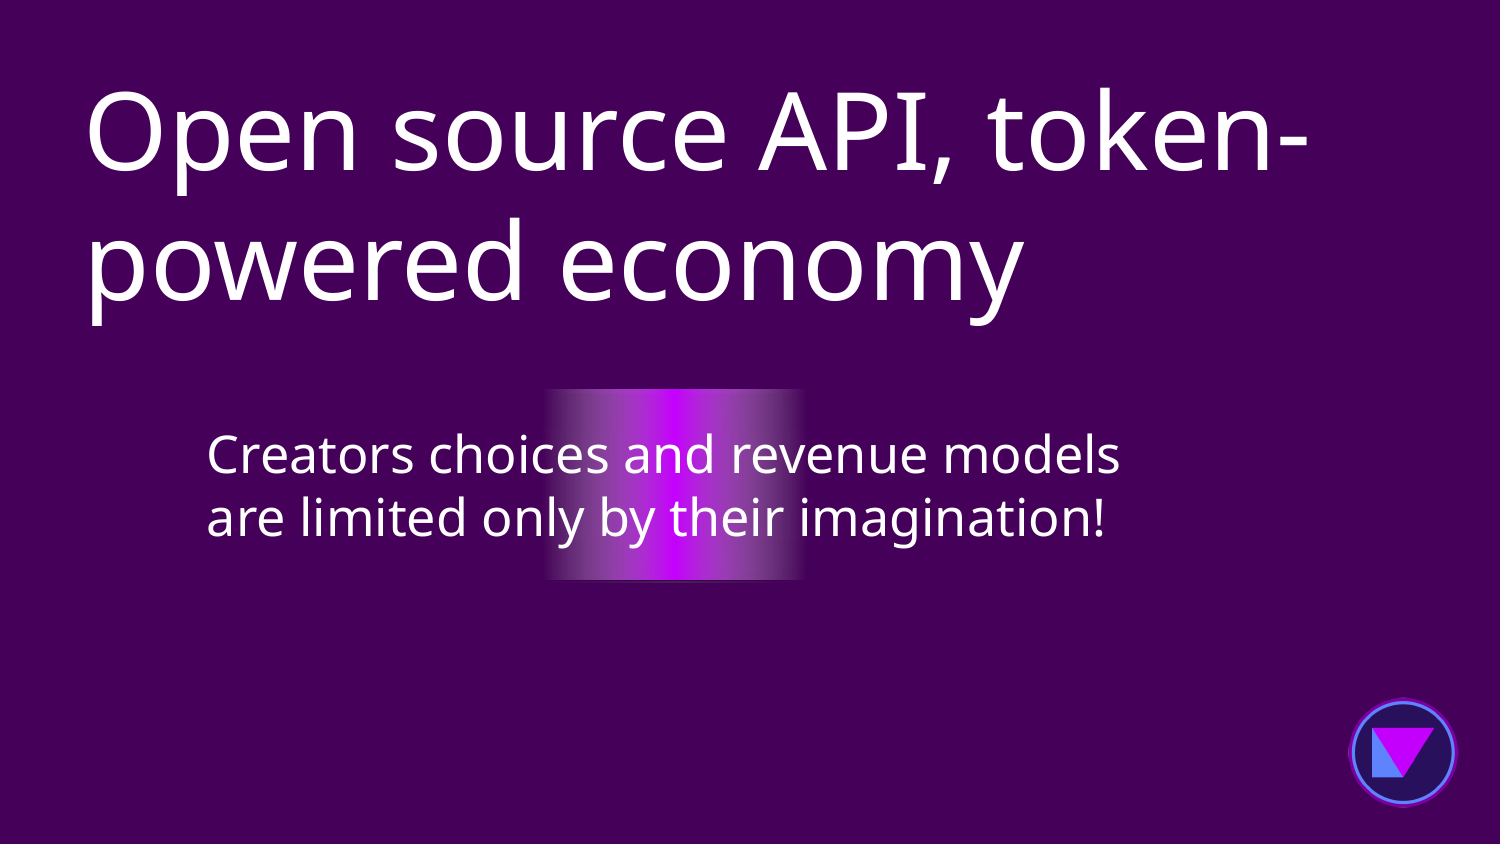

# Open source API, token-powered economy
Creators choices and revenue models are limited only by their imagination!